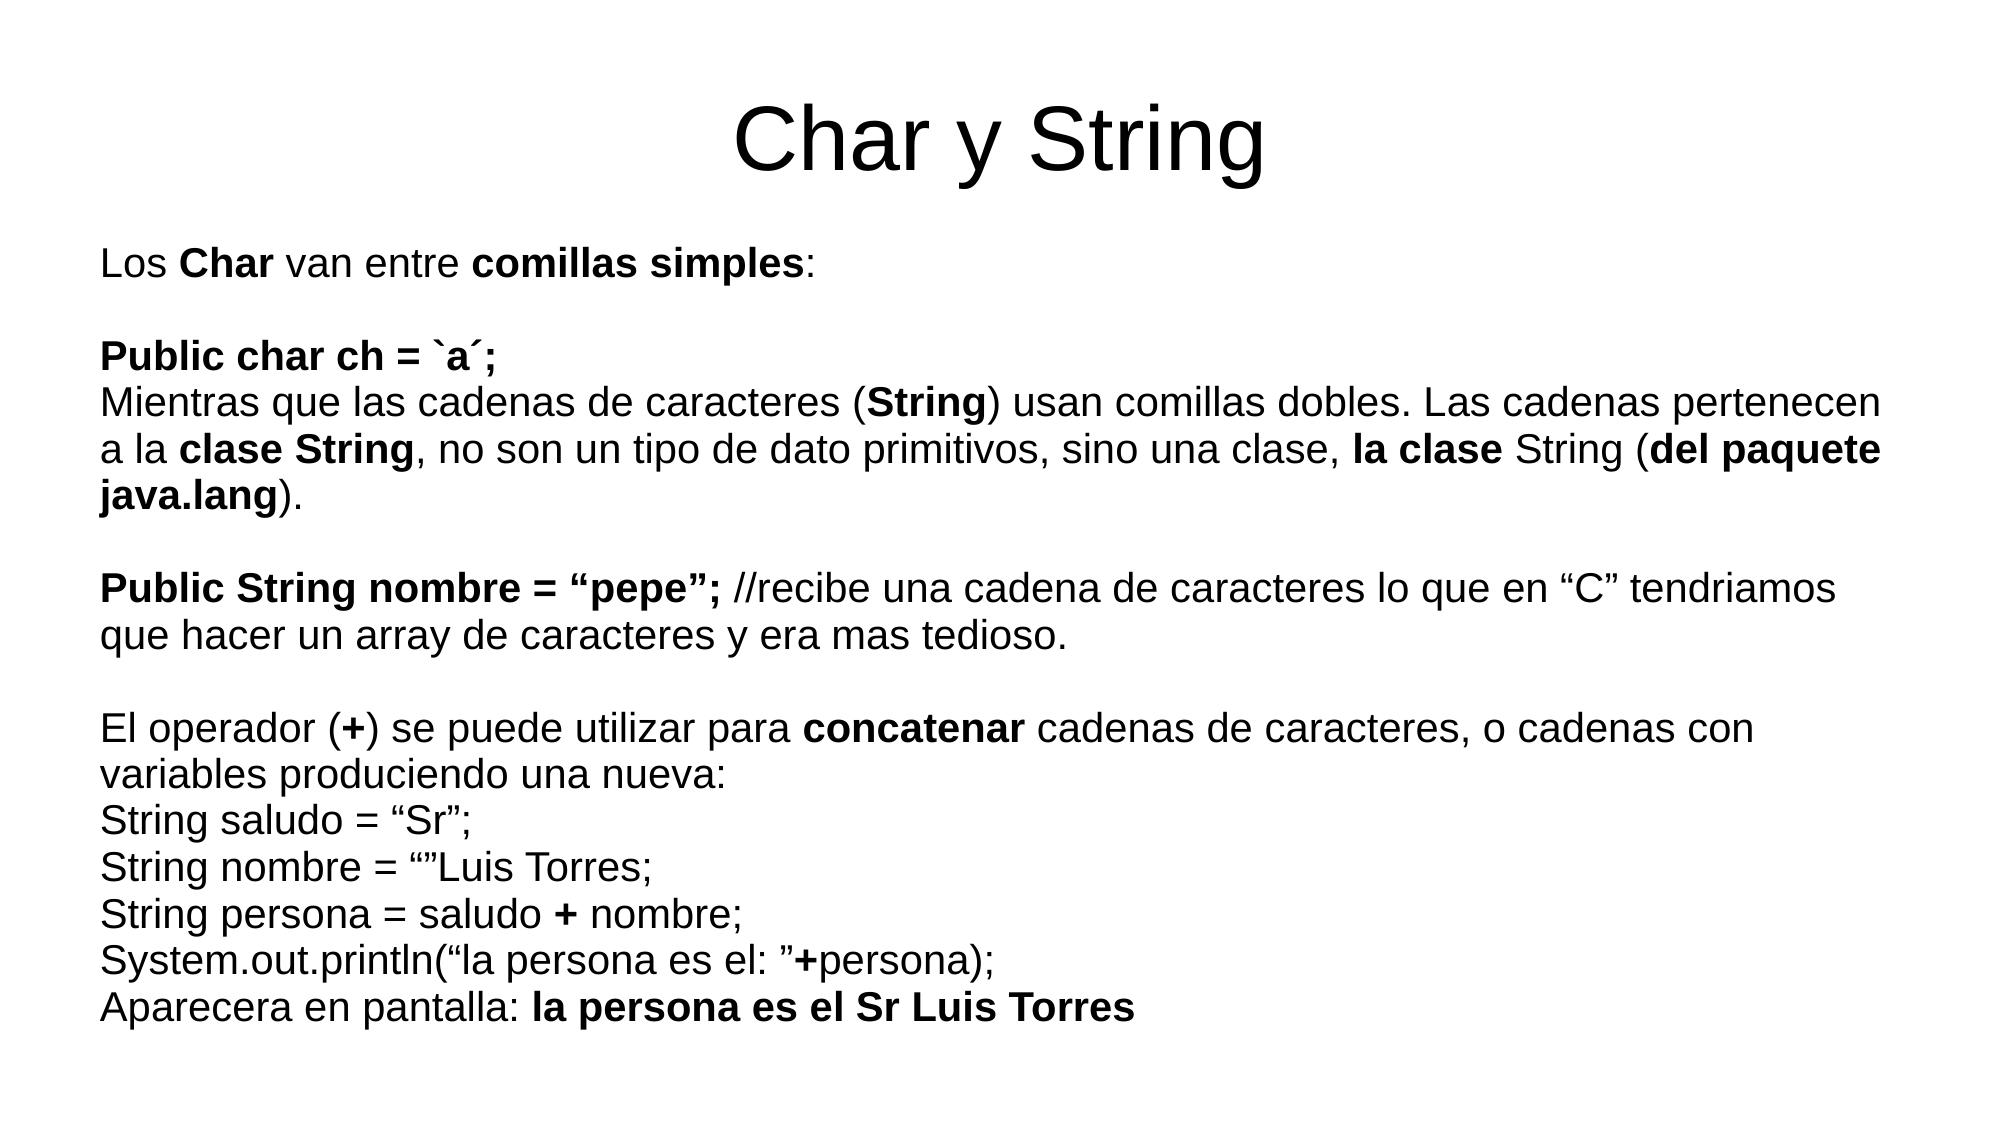

# Char y String
Los Char van entre comillas simples:
Public char ch = `a´;
Mientras que las cadenas de caracteres (String) usan comillas dobles. Las cadenas pertenecen a la clase String, no son un tipo de dato primitivos, sino una clase, la clase String (del paquete java.lang).
Public String nombre = “pepe”; //recibe una cadena de caracteres lo que en “C” tendriamos que hacer un array de caracteres y era mas tedioso.
El operador (+) se puede utilizar para concatenar cadenas de caracteres, o cadenas con variables produciendo una nueva:
String saludo = “Sr”;
String nombre = “”Luis Torres;
String persona = saludo + nombre;
System.out.println(“la persona es el: ”+persona);
Aparecera en pantalla: la persona es el Sr Luis Torres